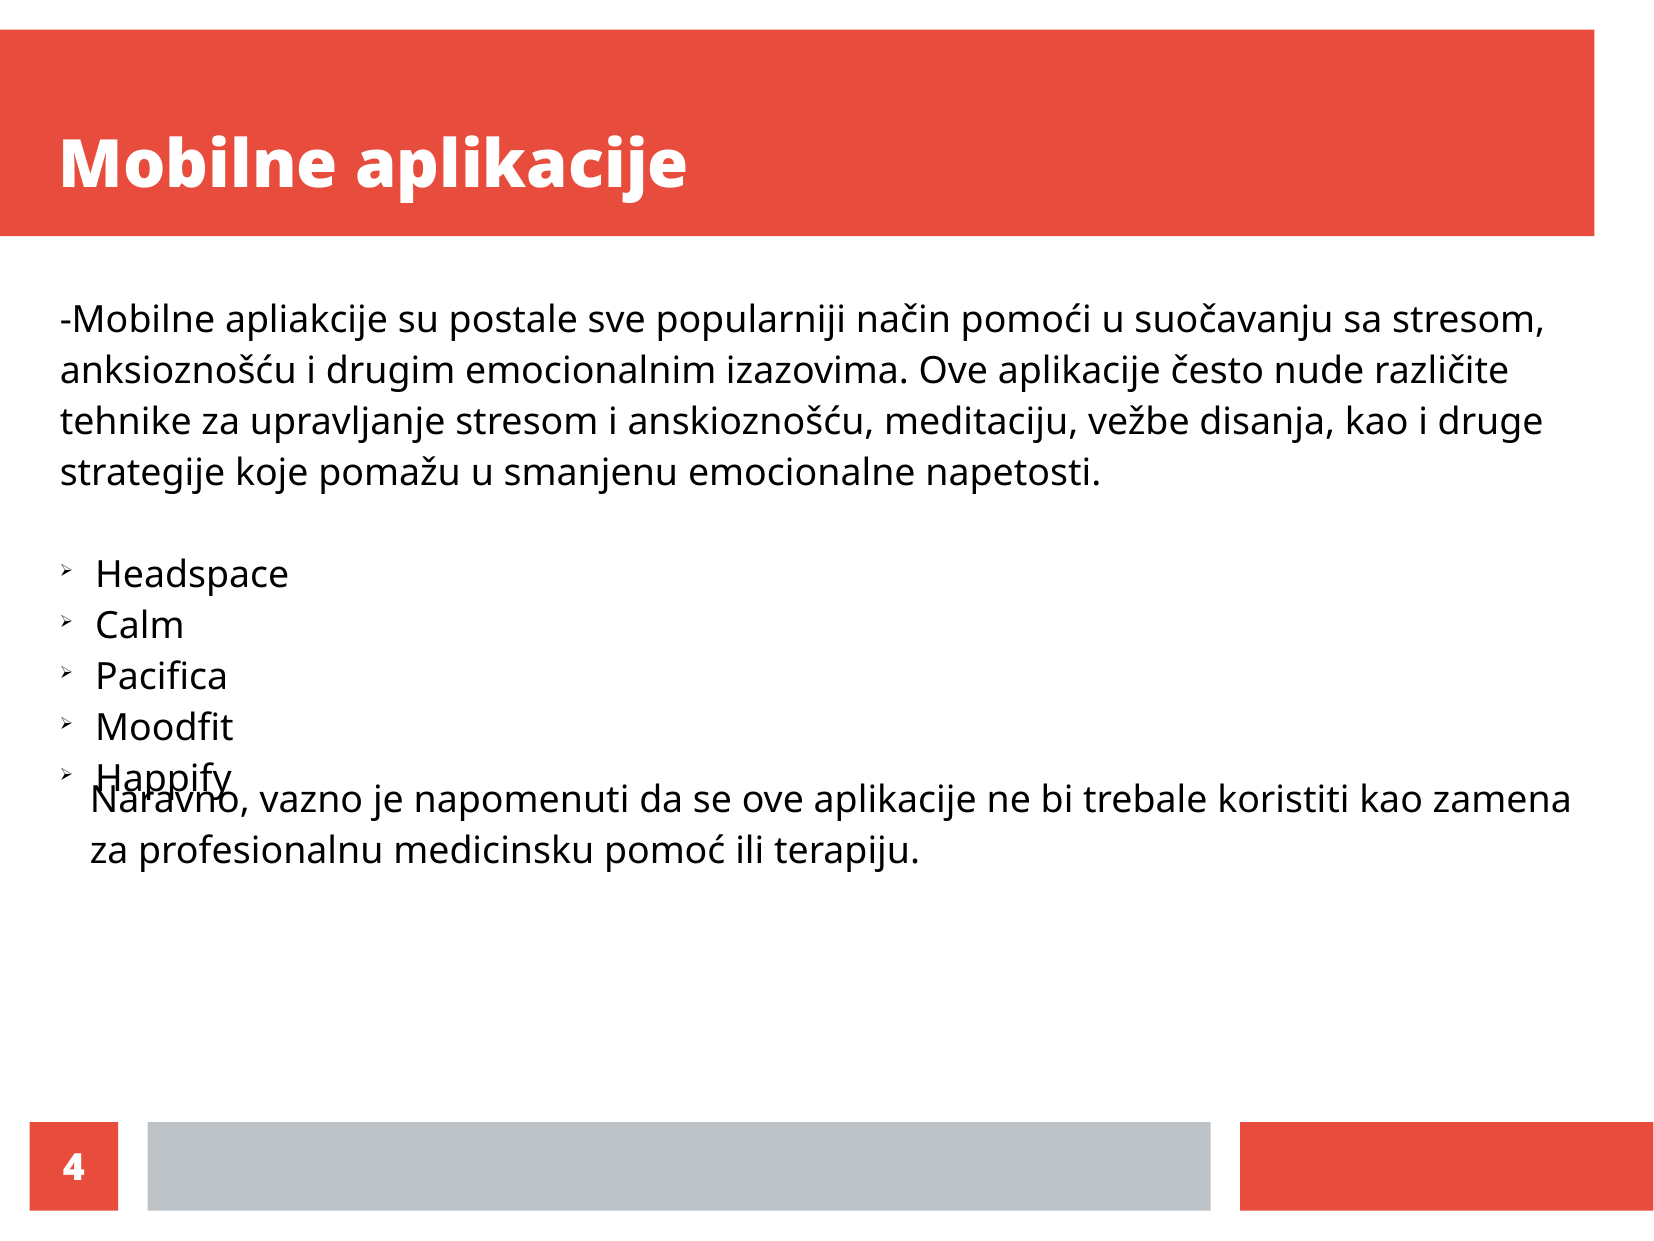

# Mobilne aplikacije
-Mobilne apliakcije su postale sve popularniji način pomoći u suočavanju sa stresom, anksioznošću i drugim emocionalnim izazovima. Ove aplikacije često nude različite tehnike za upravljanje stresom i anskioznošću, meditaciju, vežbe disanja, kao i druge strategije koje pomažu u smanjenu emocionalne napetosti.
Headspace
Calm
Pacifica
Moodfit
Happify
Naravno, vazno je napomenuti da se ove aplikacije ne bi trebale koristiti kao zamena za profesionalnu medicinsku pomoć ili terapiju.
4